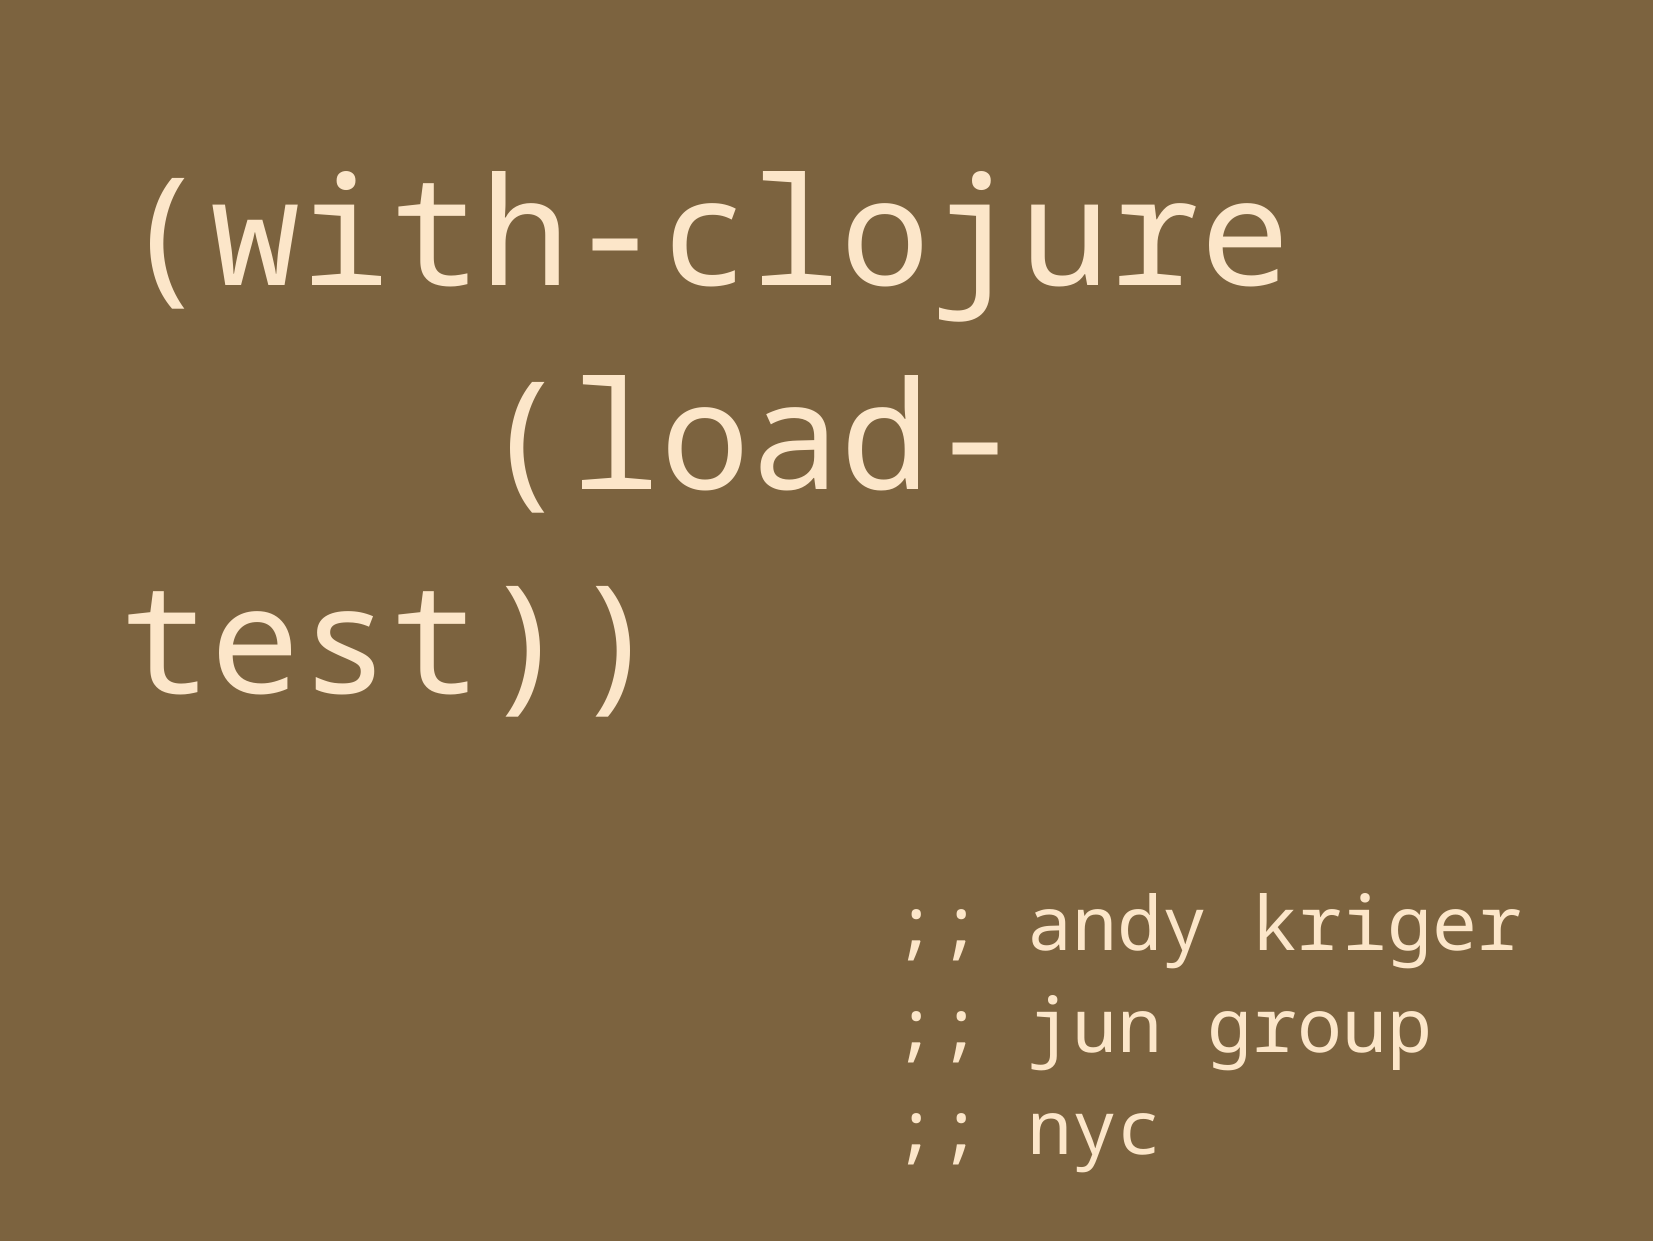

# (with-clojure
 (load-test))
;; andy kriger
;; jun group
;; nyc